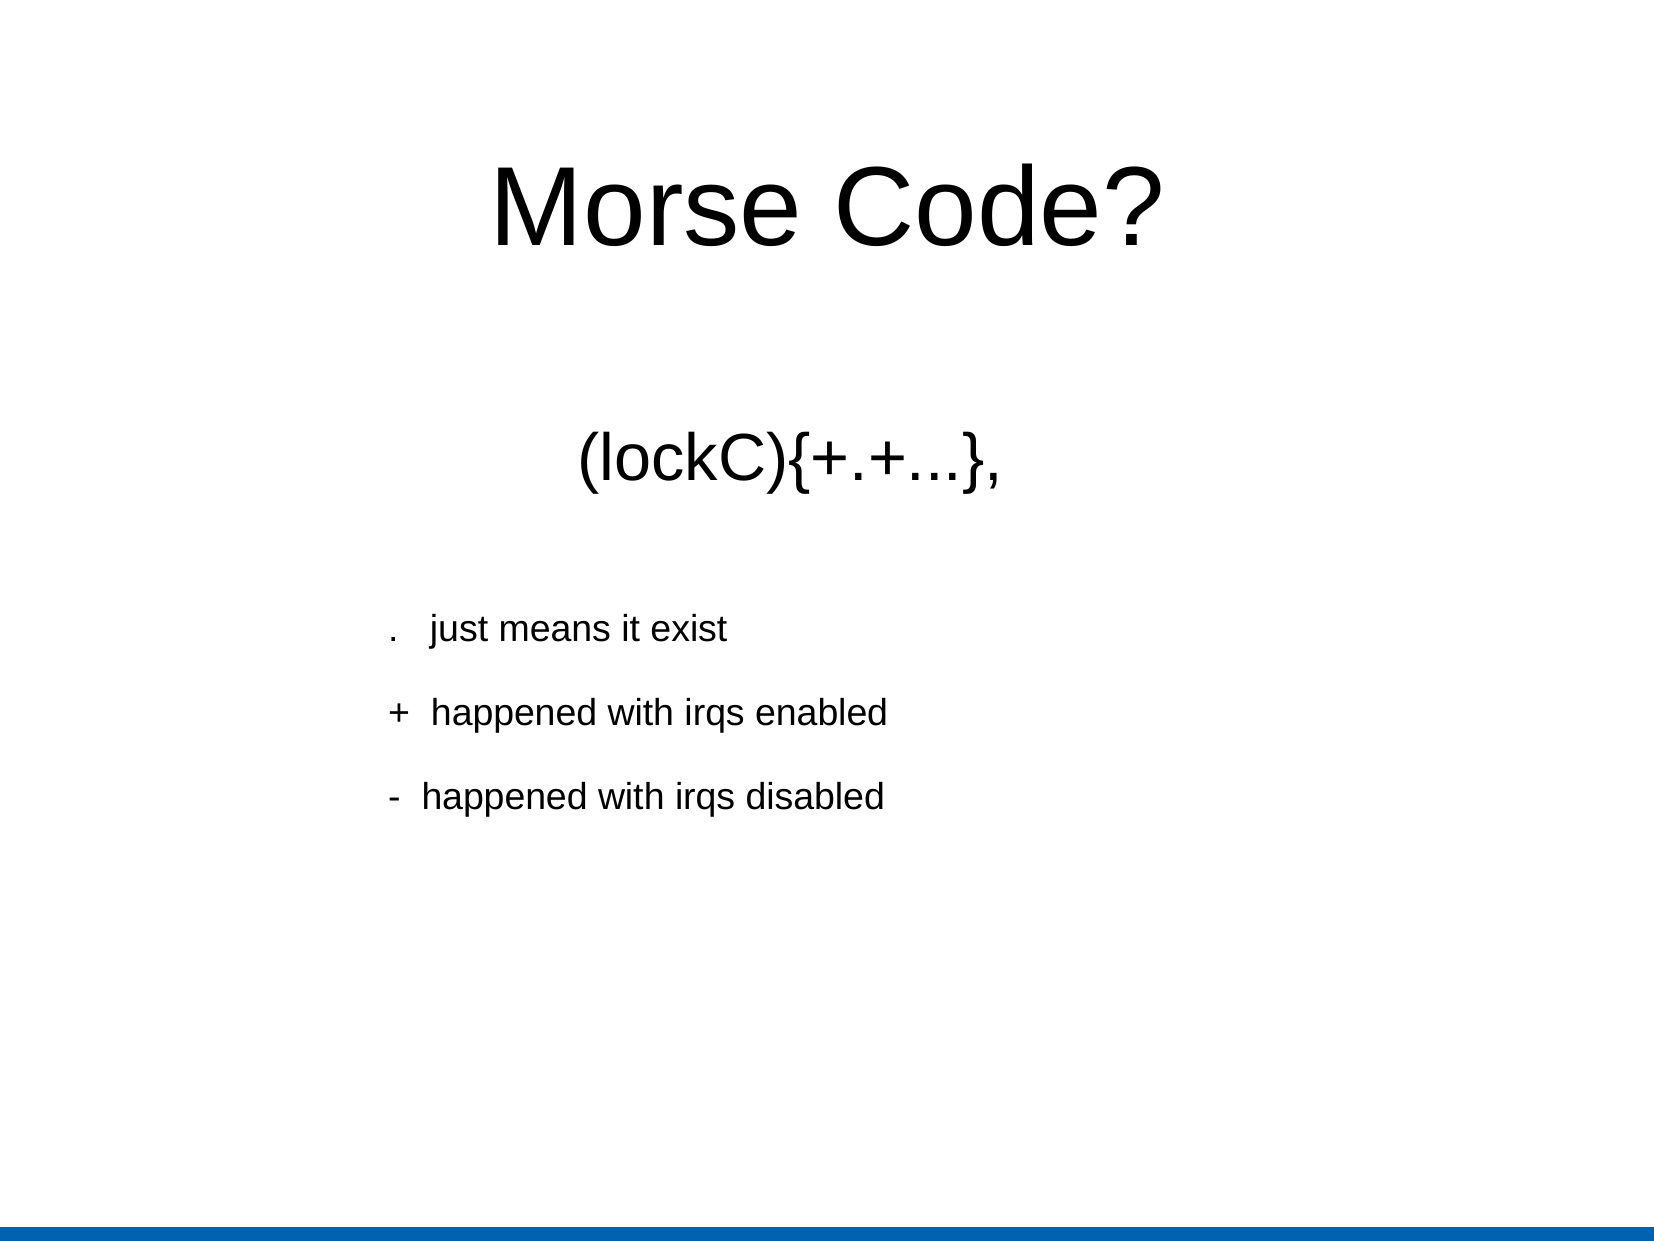

# Morse Code?
(lockC){+.+...},
. just means it exist
+ happened with irqs enabled
- happened with irqs disabled